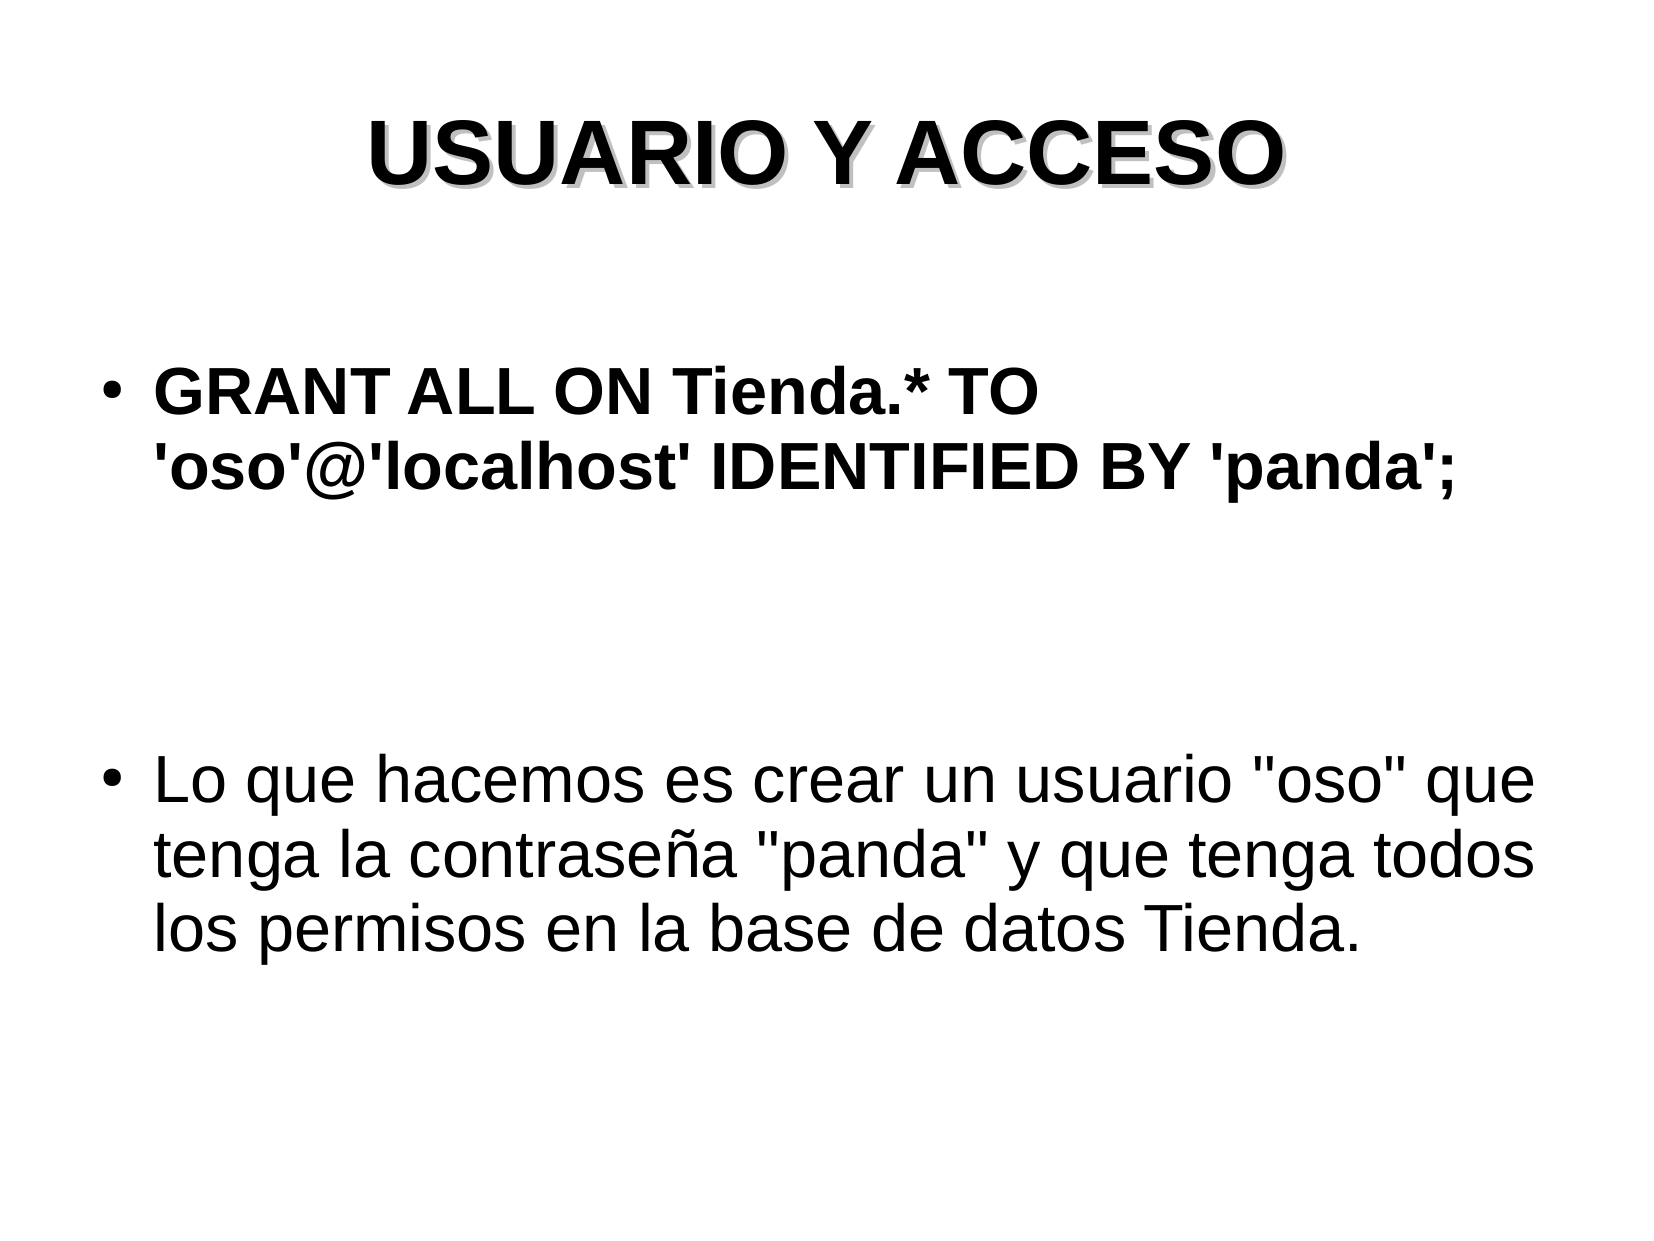

# USUARIO Y ACCESO
GRANT ALL ON Tienda.* TO 'oso'@'localhost' IDENTIFIED BY 'panda';
Lo que hacemos es crear un usuario "oso" que tenga la contraseña "panda" y que tenga todos los permisos en la base de datos Tienda.